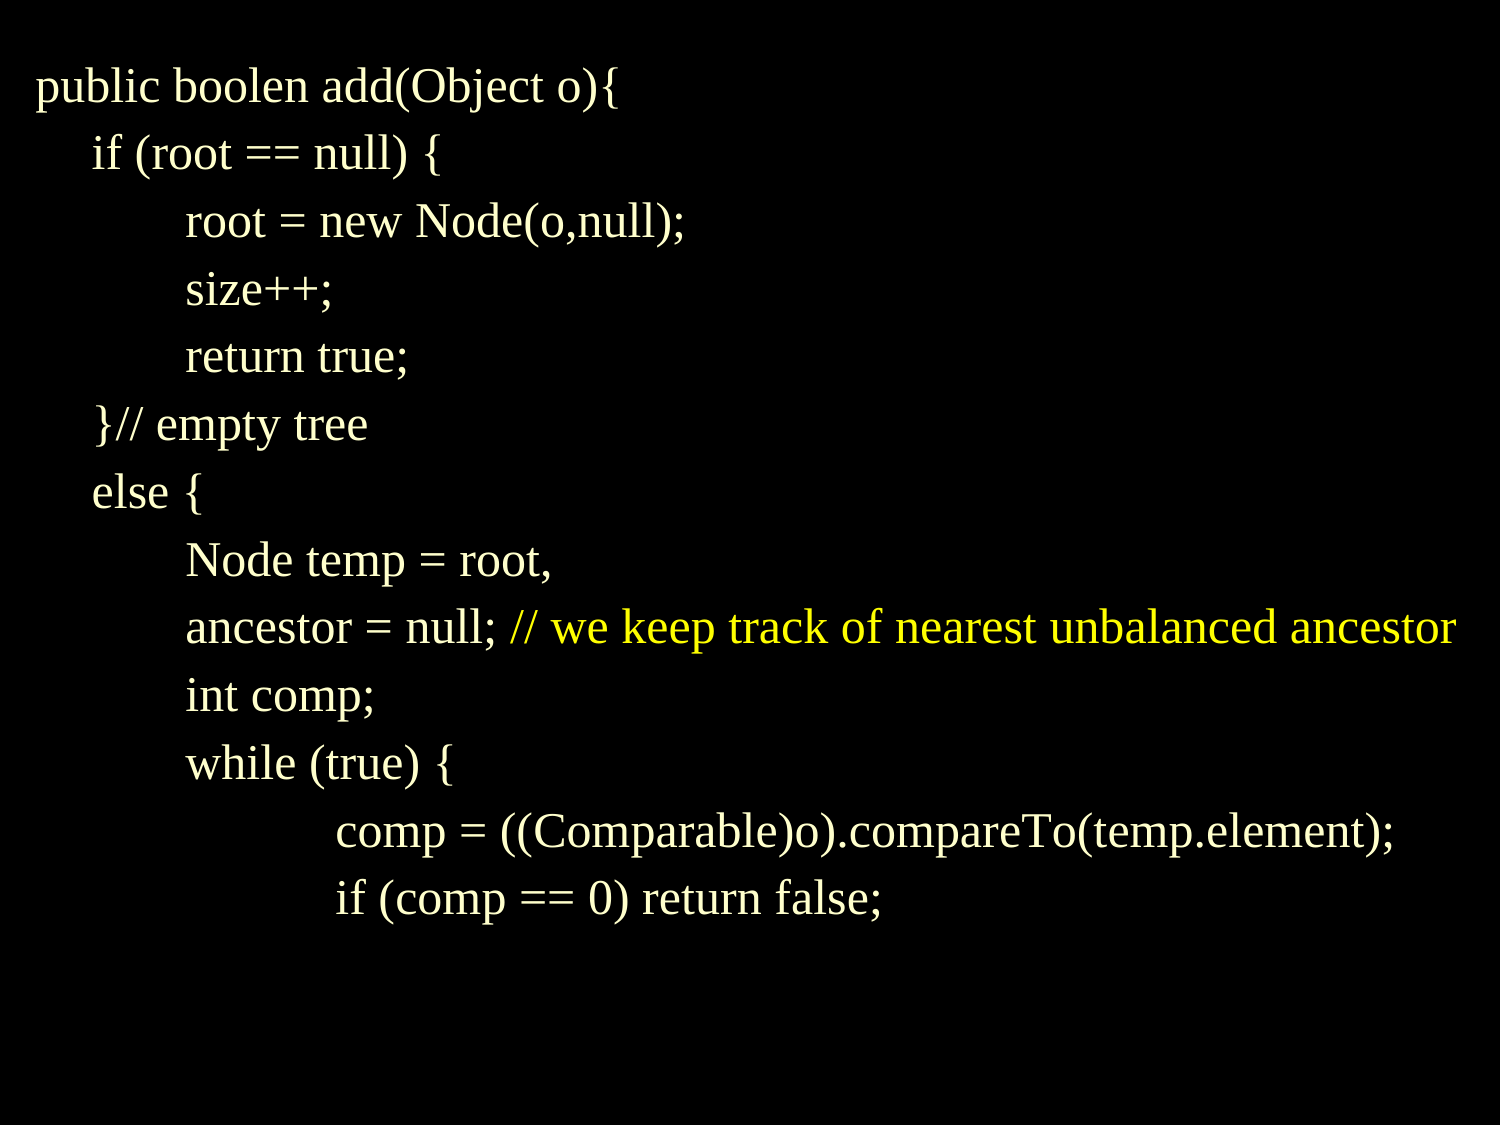

# public boolen add(Object o){
	if (root == null) {
		root = new Node(o,null);
		size++;
		return true;
	}// empty tree
	else {
		Node temp = root,
		ancestor = null; // we keep track of nearest unbalanced ancestor
		int comp;
		while (true) {
			comp = ((Comparable)o).compareTo(temp.element);
			if (comp == 0) return false;